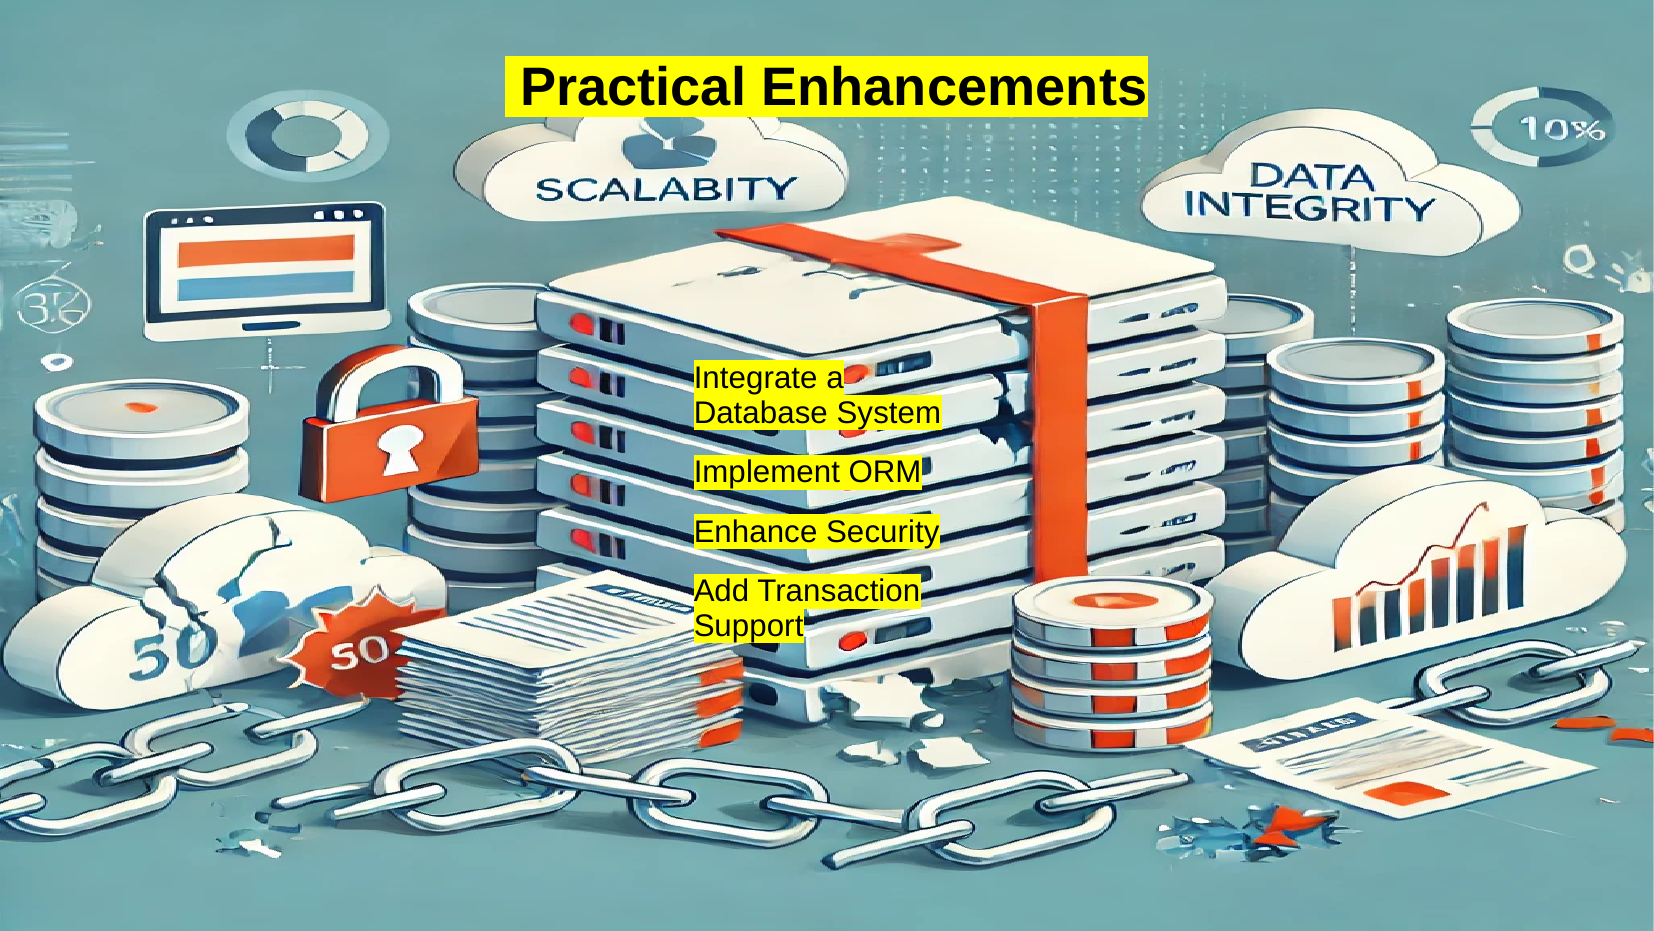

# Practical Enhancements
Integrate a Database System
Implement ORM
Enhance Security
Add Transaction Support